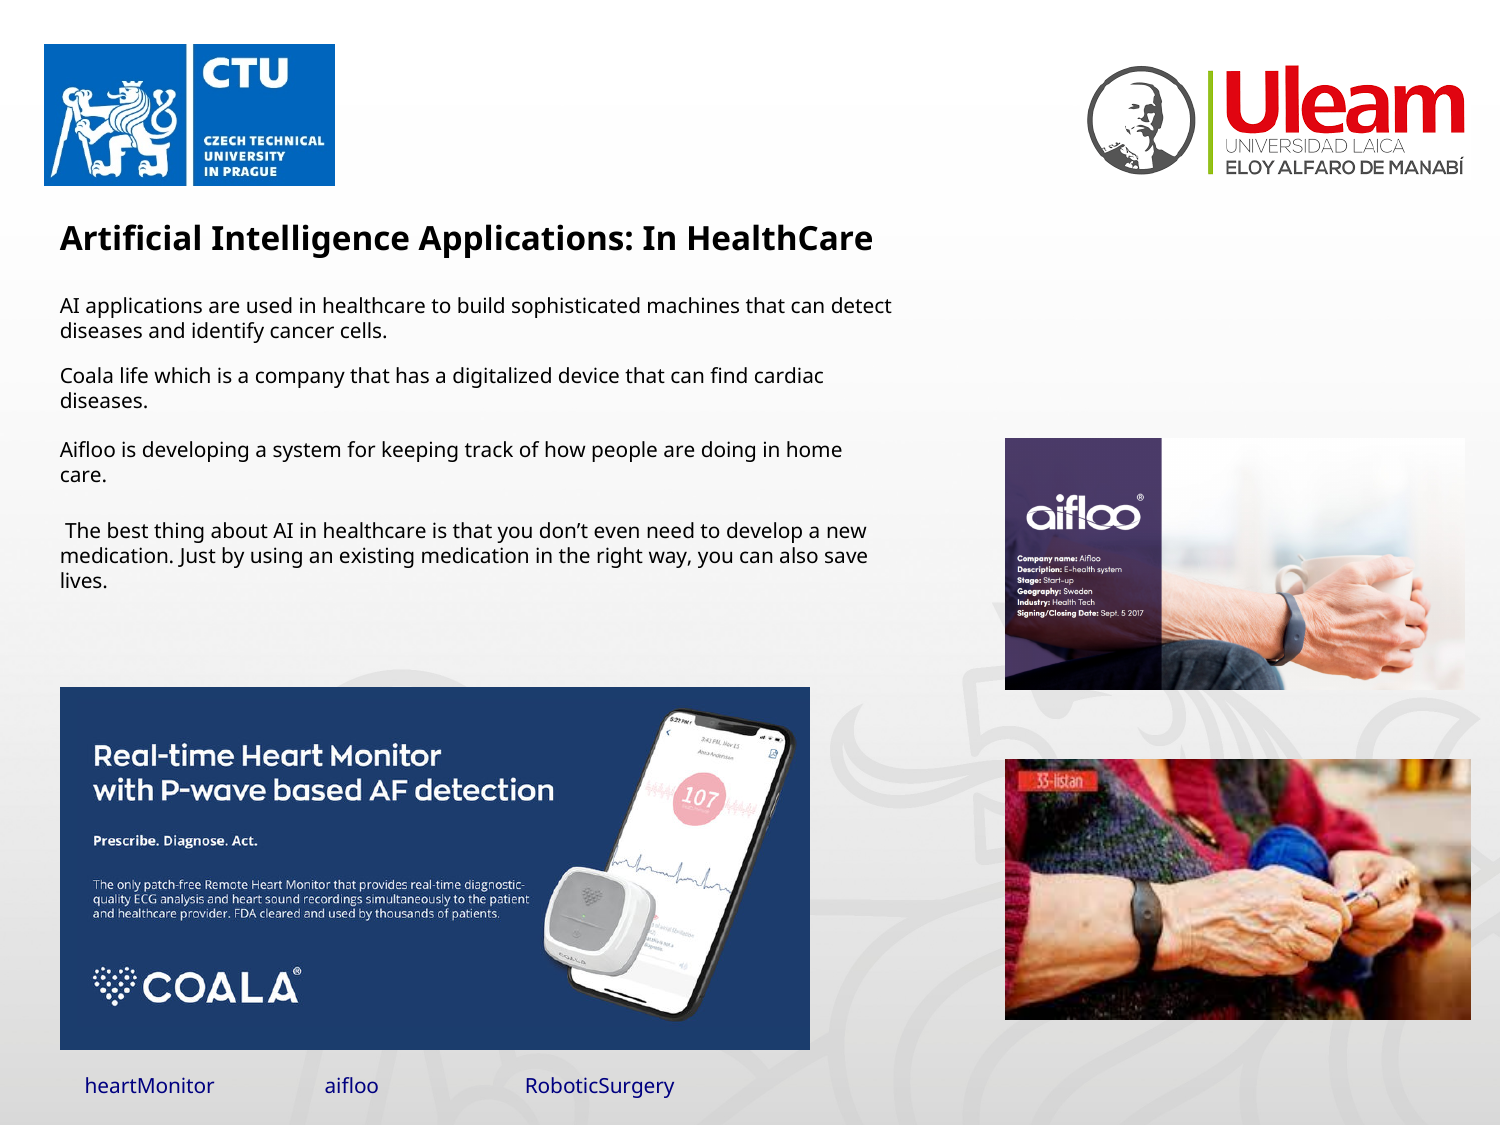

Artificial Intelligence Applications: In HealthCare
AI applications are used in healthcare to build sophisticated machines that can detect diseases and identify cancer cells.
Coala life which is a company that has a digitalized device that can find cardiac diseases.
Aifloo is developing a system for keeping track of how people are doing in home care.
 The best thing about AI in healthcare is that you don’t even need to develop a new medication. Just by using an existing medication in the right way, you can also save lives.
heartMonitor
aifloo
RoboticSurgery